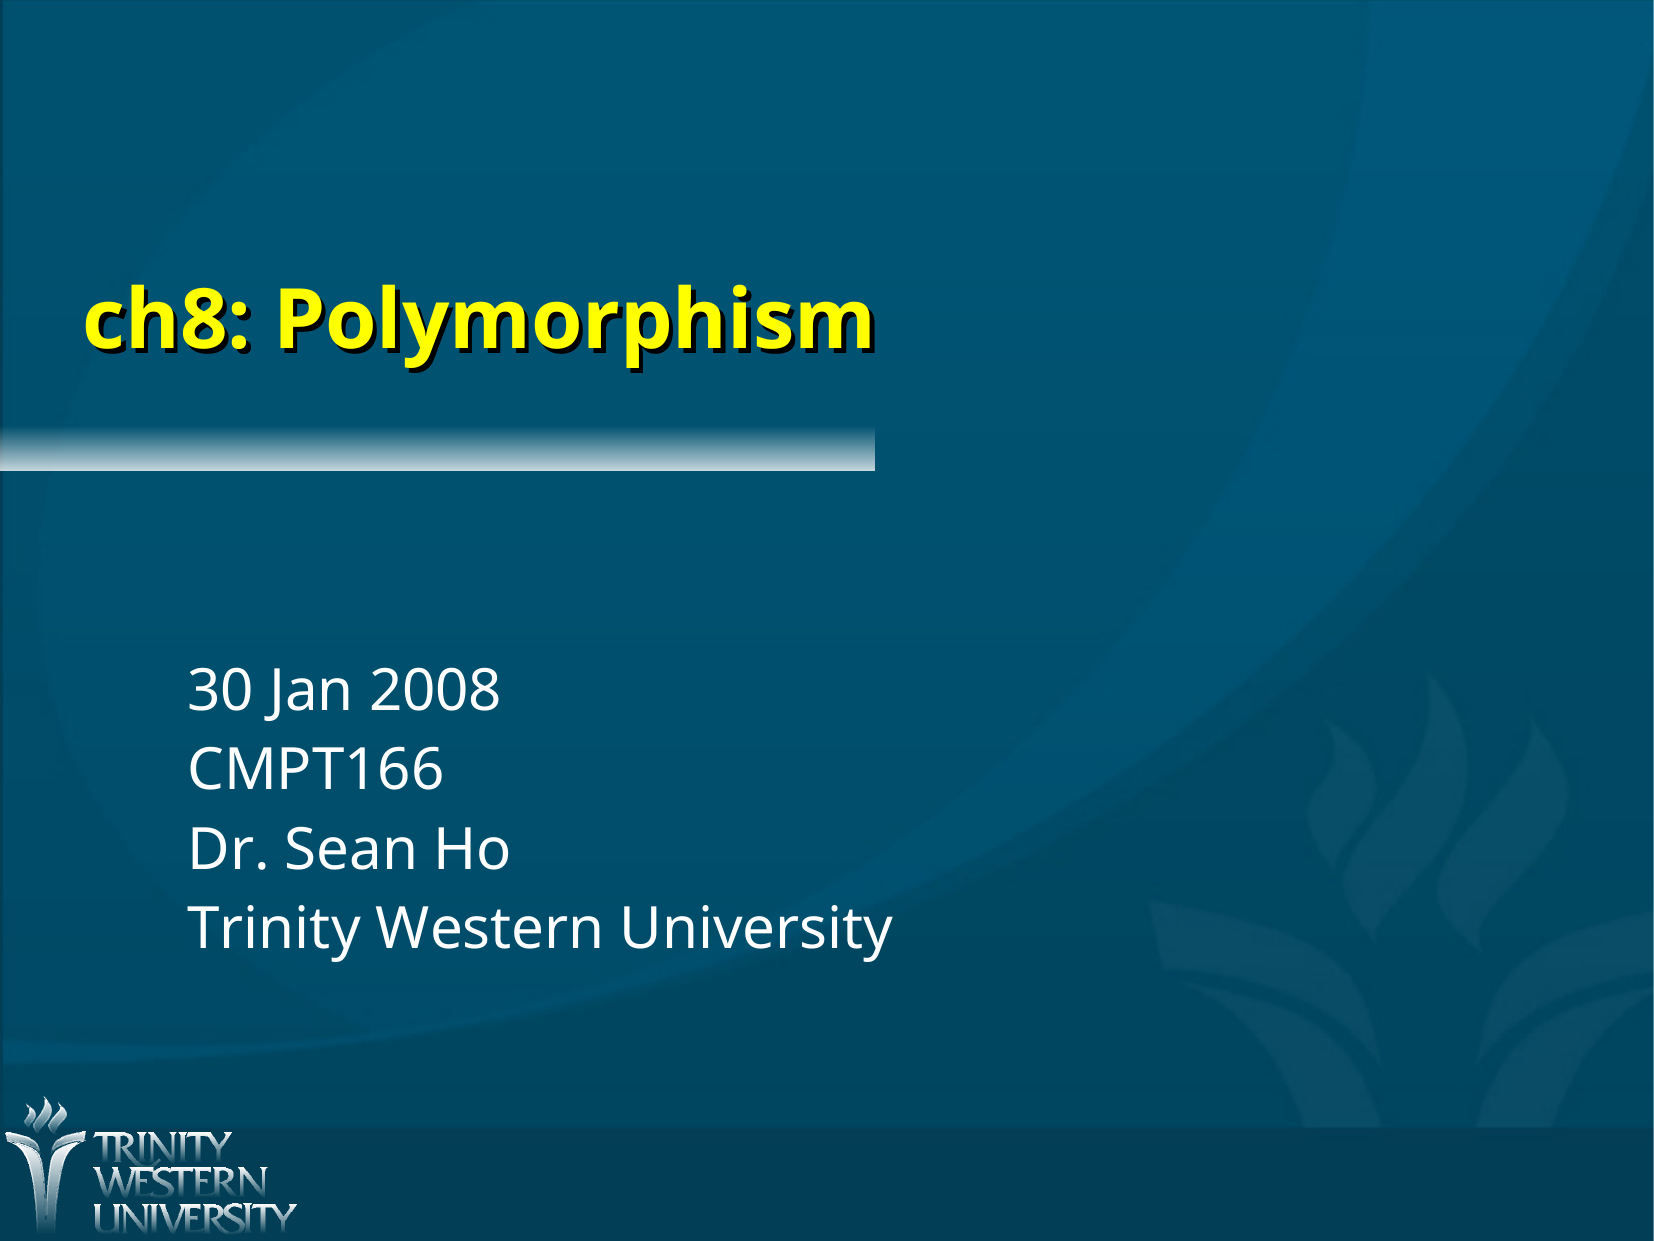

# ch8: Polymorphism
30 Jan 2008
CMPT166
Dr. Sean Ho
Trinity Western University